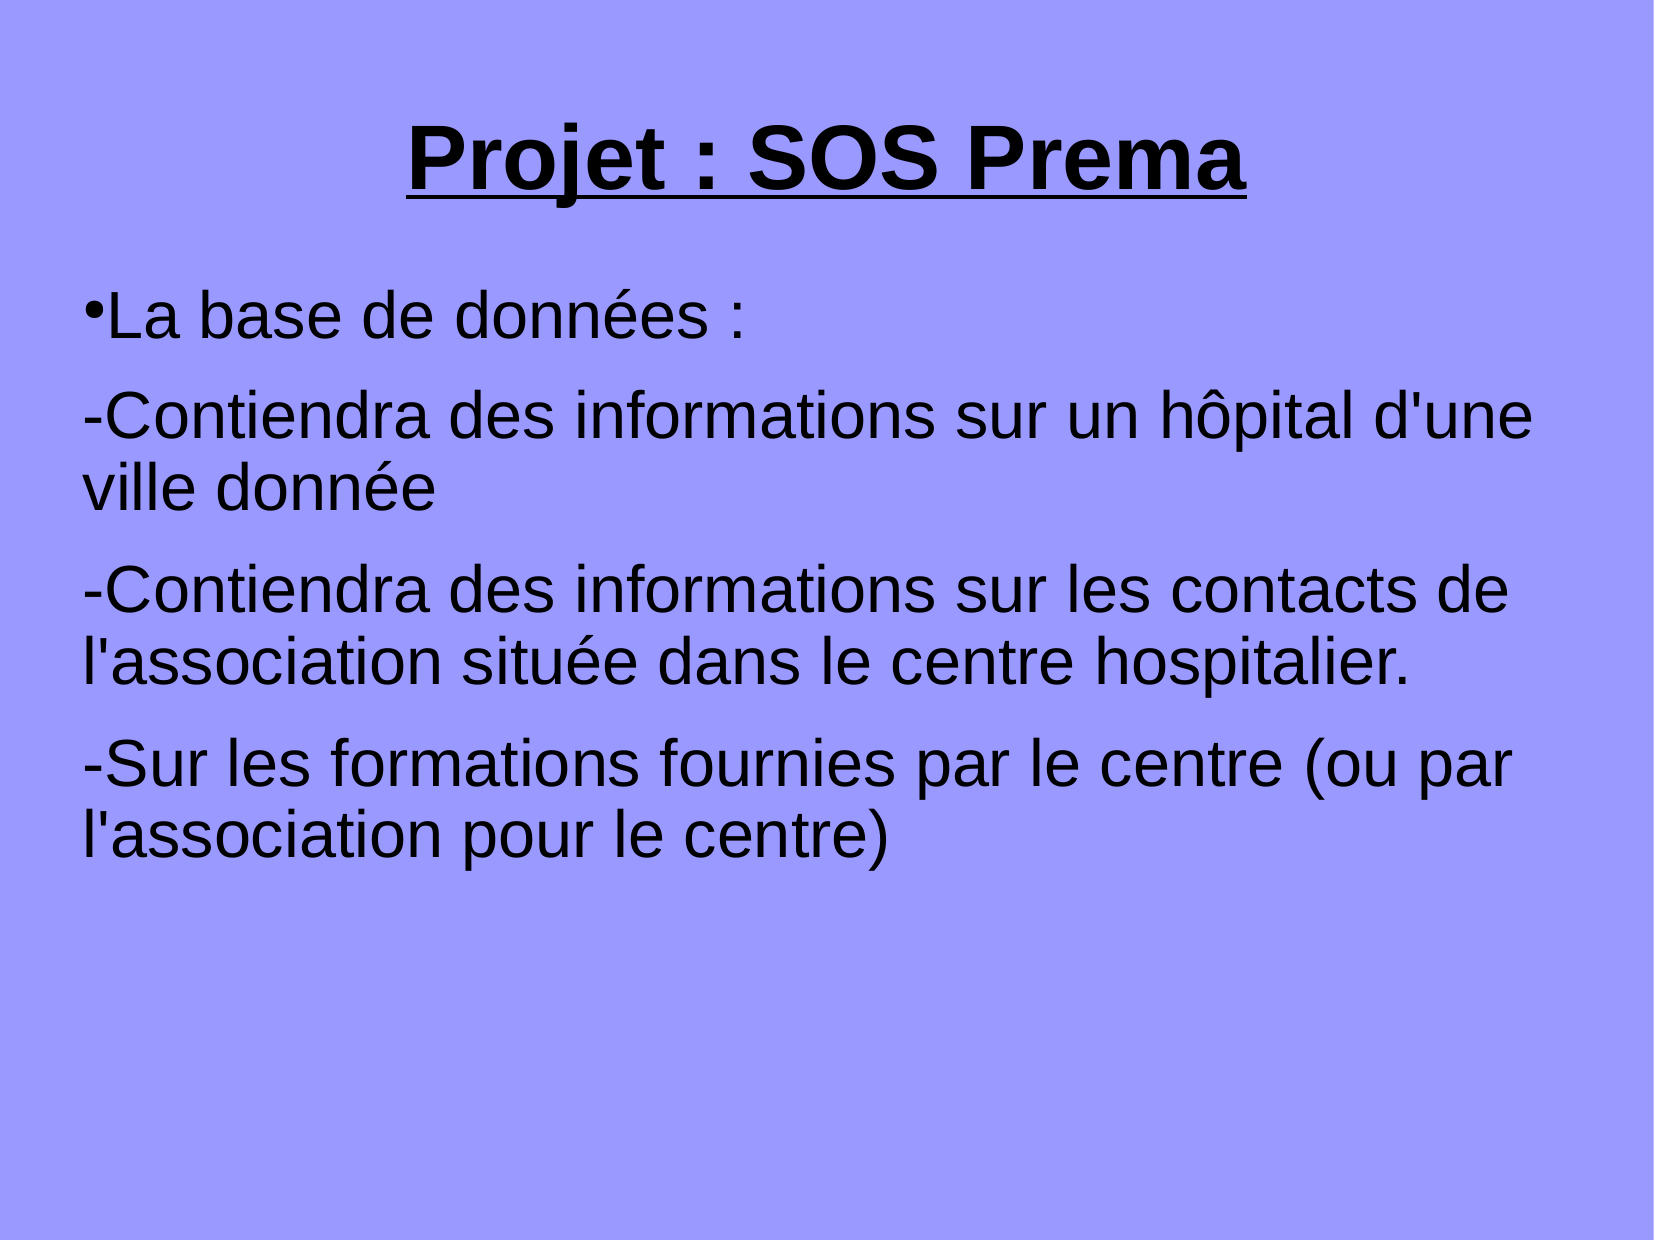

# Projet : SOS Prema
La base de données :
-Contiendra des informations sur un hôpital d'une ville donnée
-Contiendra des informations sur les contacts de l'association située dans le centre hospitalier.
-Sur les formations fournies par le centre (ou par l'association pour le centre)